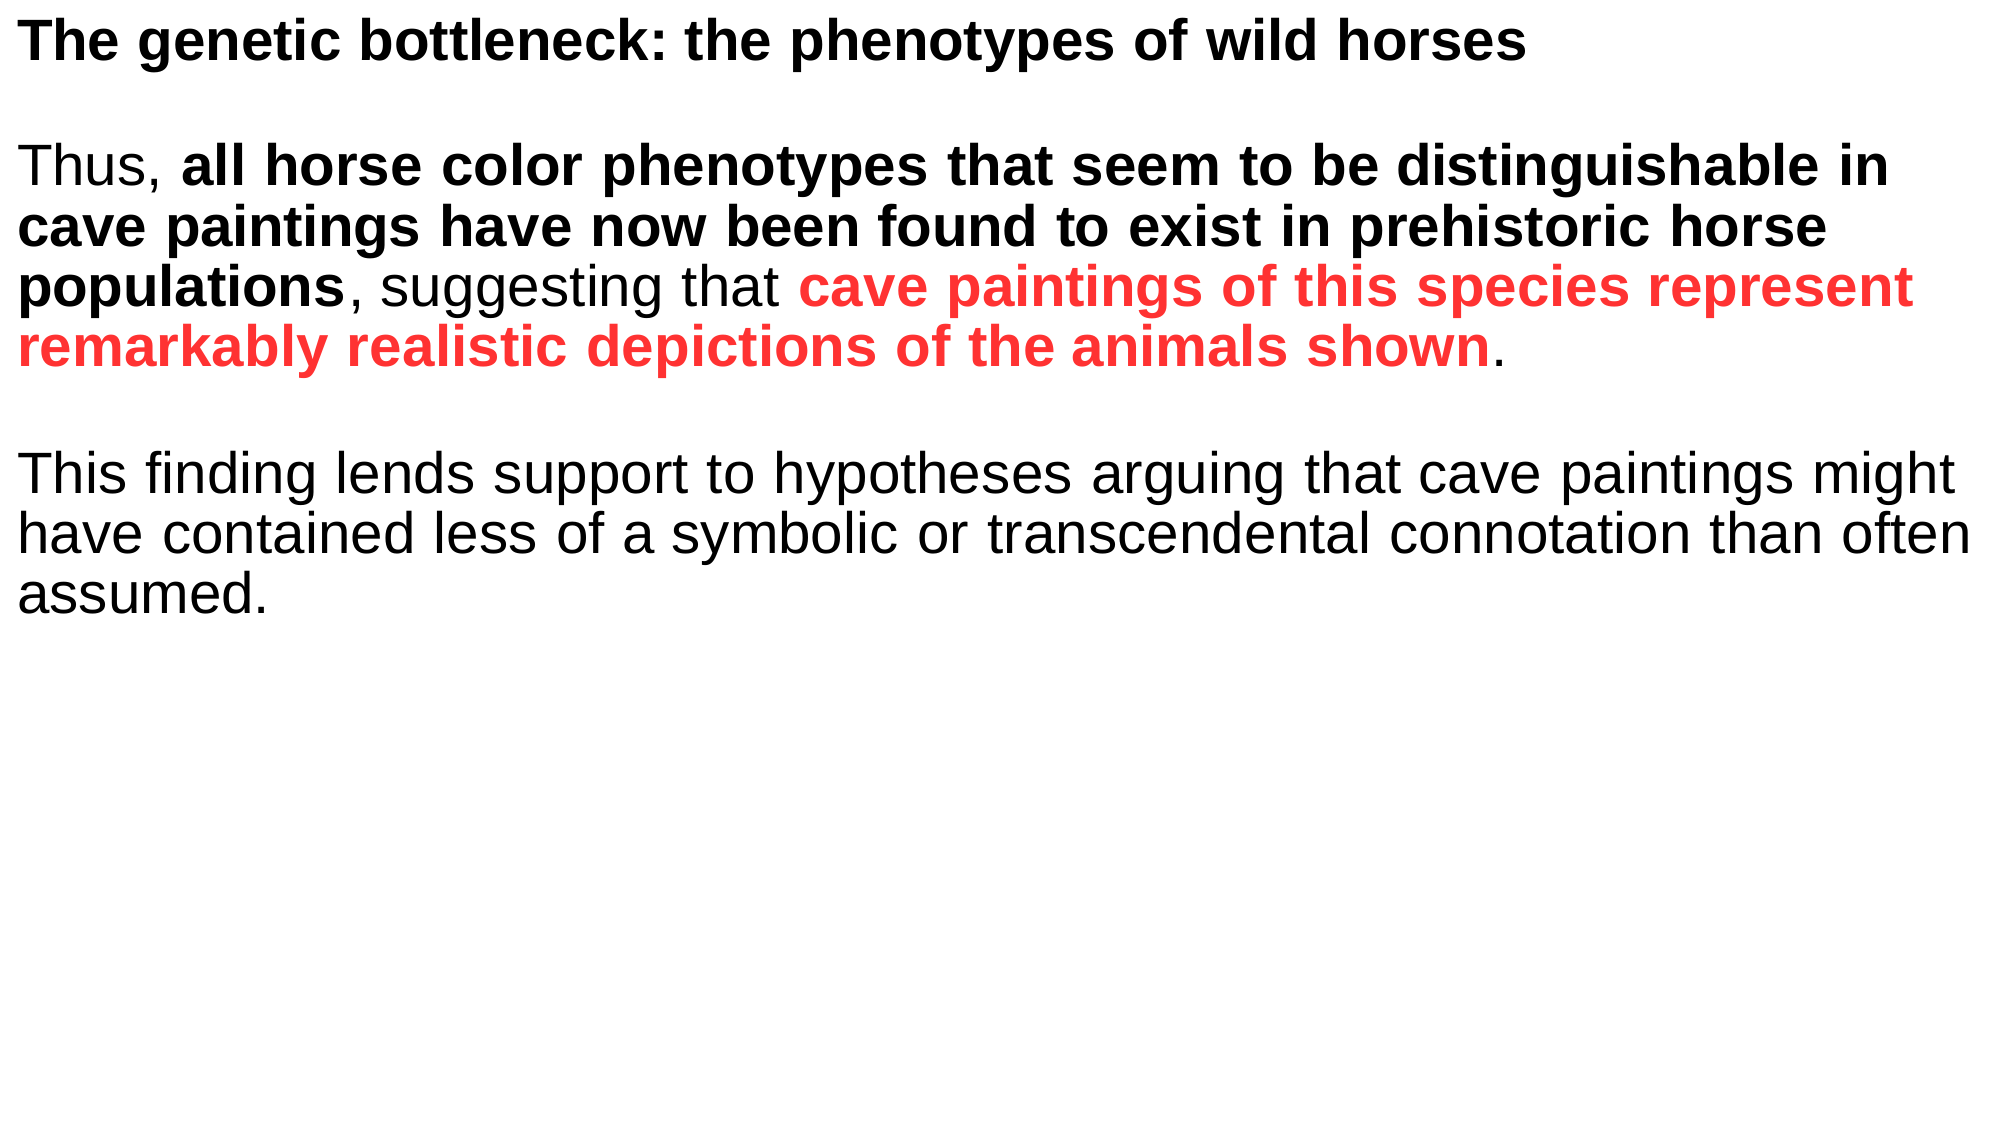

The genetic bottleneck: the phenotypes of wild horses
Thus, all horse color phenotypes that seem to be distinguishable in cave paintings have now been found to exist in prehistoric horse populations, suggesting that cave paintings of this species represent remarkably realistic depictions of the animals shown.
This finding lends support to hypotheses arguing that cave paintings might have contained less of a symbolic or transcendental connotation than often assumed.